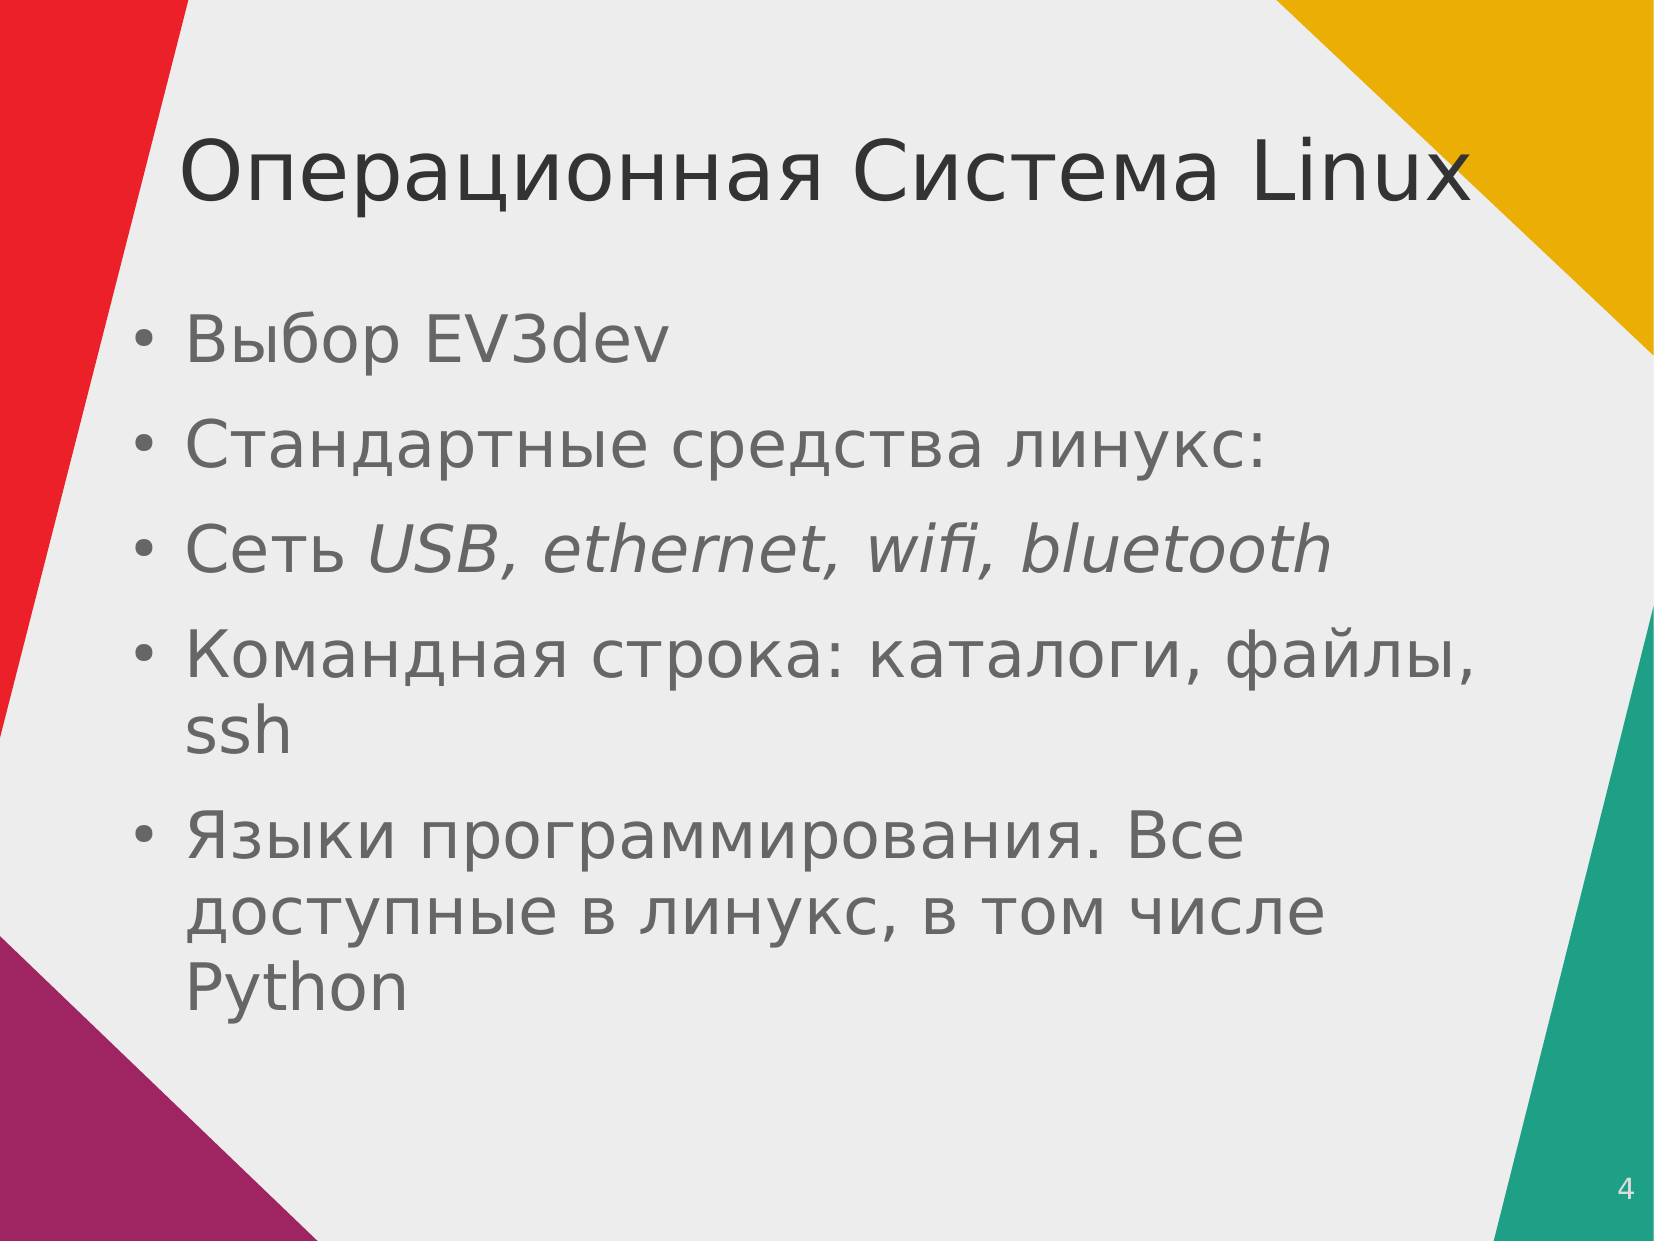

# Операционная Система Linux
Выбор EV3dev
Стандартные средства линукс:
Сеть USB, ethernet, wifi, bluetooth
Командная строка: каталоги, файлы, ssh
Языки программирования. Все доступные в линукс, в том числе Python
4